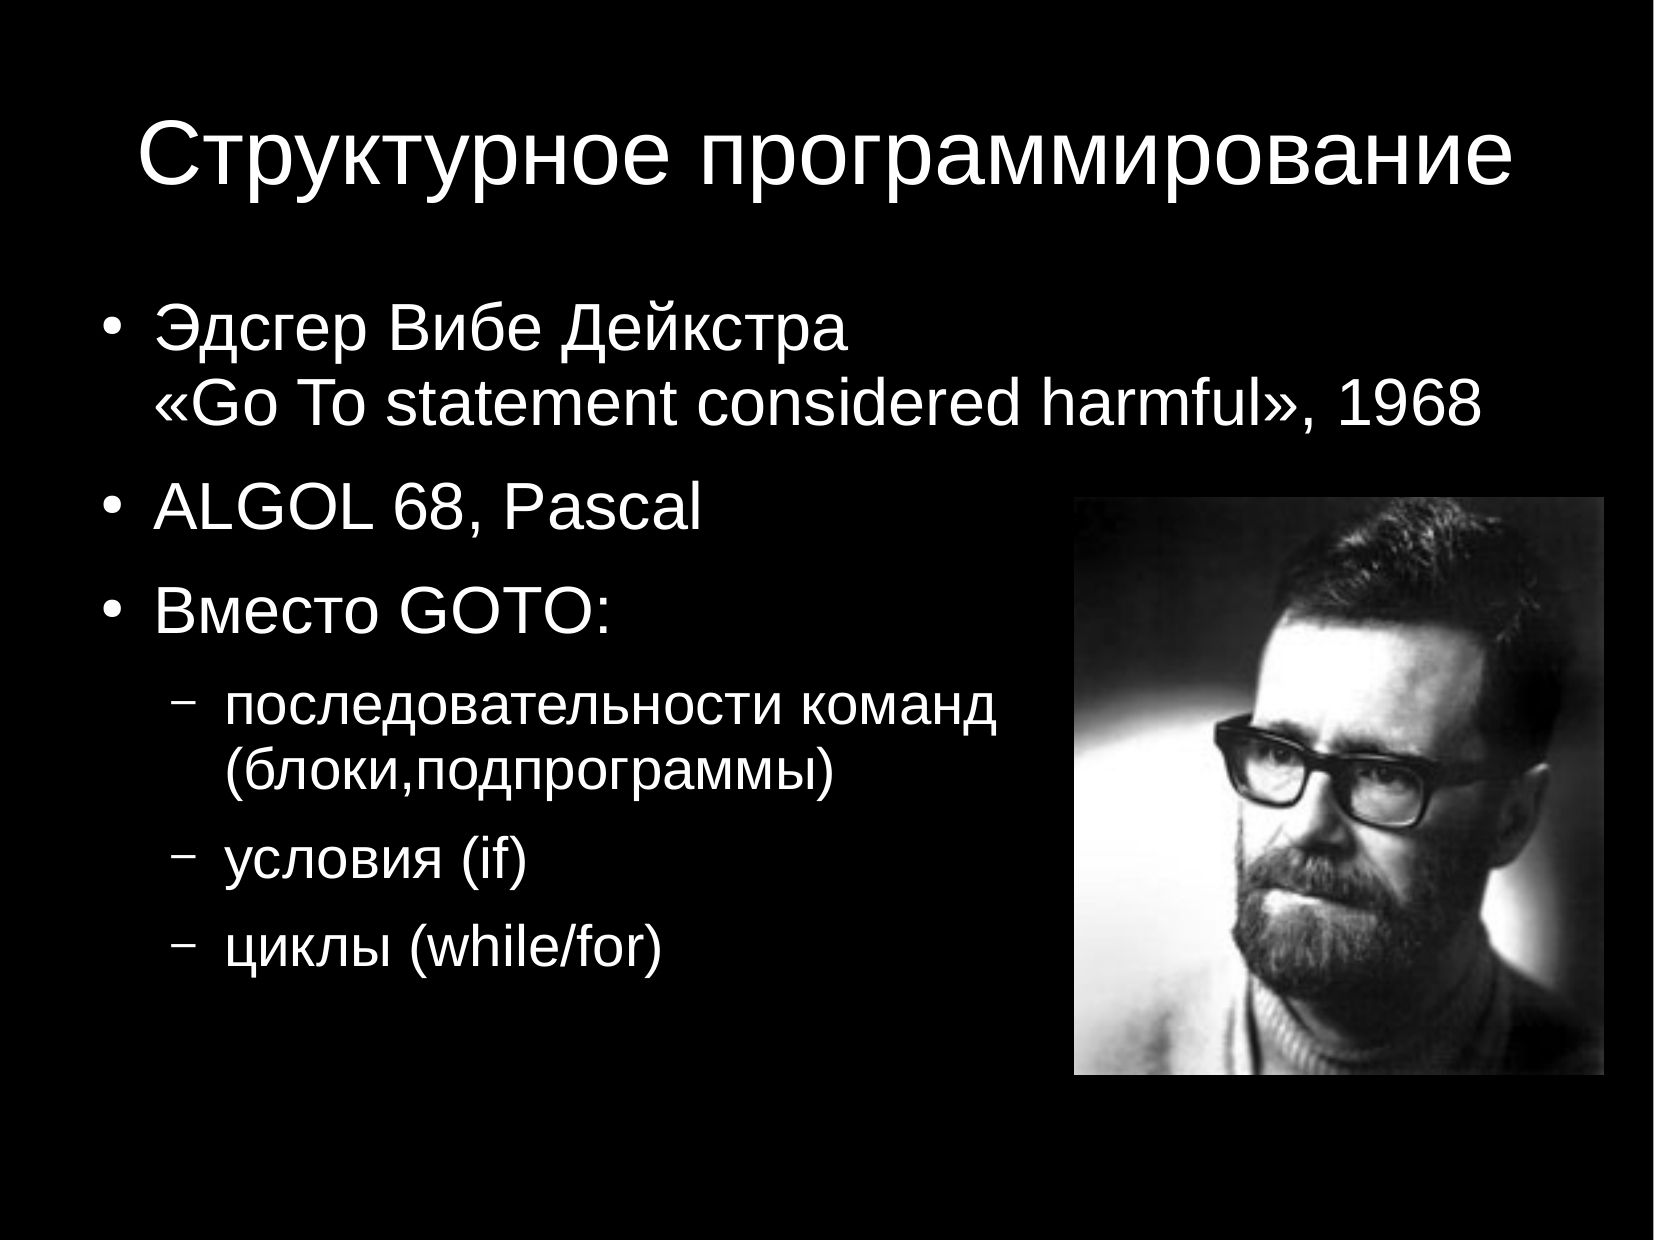

# Структурное программирование
Эдсгер Вибе Дейкстра
«Go To statement considered harmful», 1968
ALGOL 68, Pascal
Вместо GOTO:
последовательности команд (блоки,подпрограммы)
условия (if)
циклы (while/for)